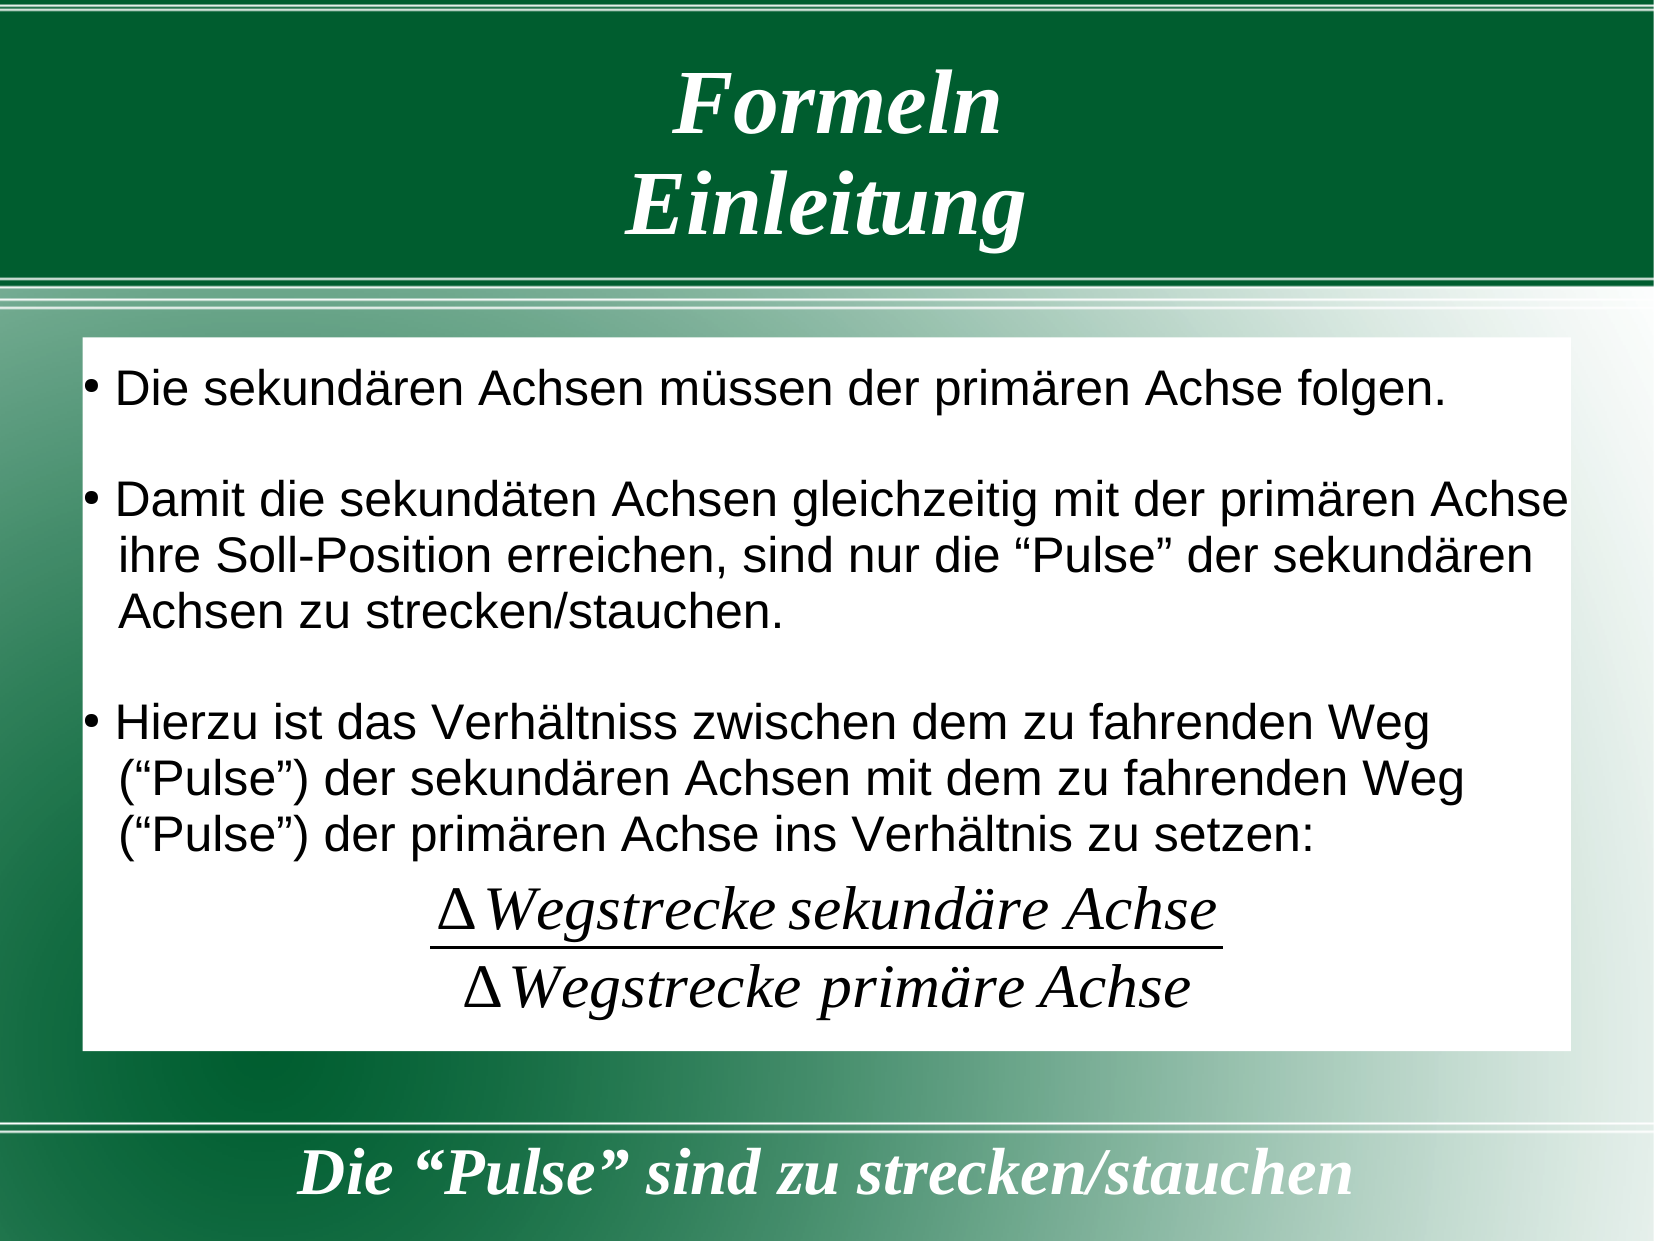

# Formeln Einleitung
 Die sekundären Achsen müssen der primären Achse folgen.
 Damit die sekundäten Achsen gleichzeitig mit der primären Achse ihre Soll-Position erreichen, sind nur die “Pulse” der sekundären Achsen zu strecken/stauchen.
 Hierzu ist das Verhältniss zwischen dem zu fahrenden Weg (“Pulse”) der sekundären Achsen mit dem zu fahrenden Weg (“Pulse”) der primären Achse ins Verhältnis zu setzen:
Die “Pulse” sind zu strecken/stauchen